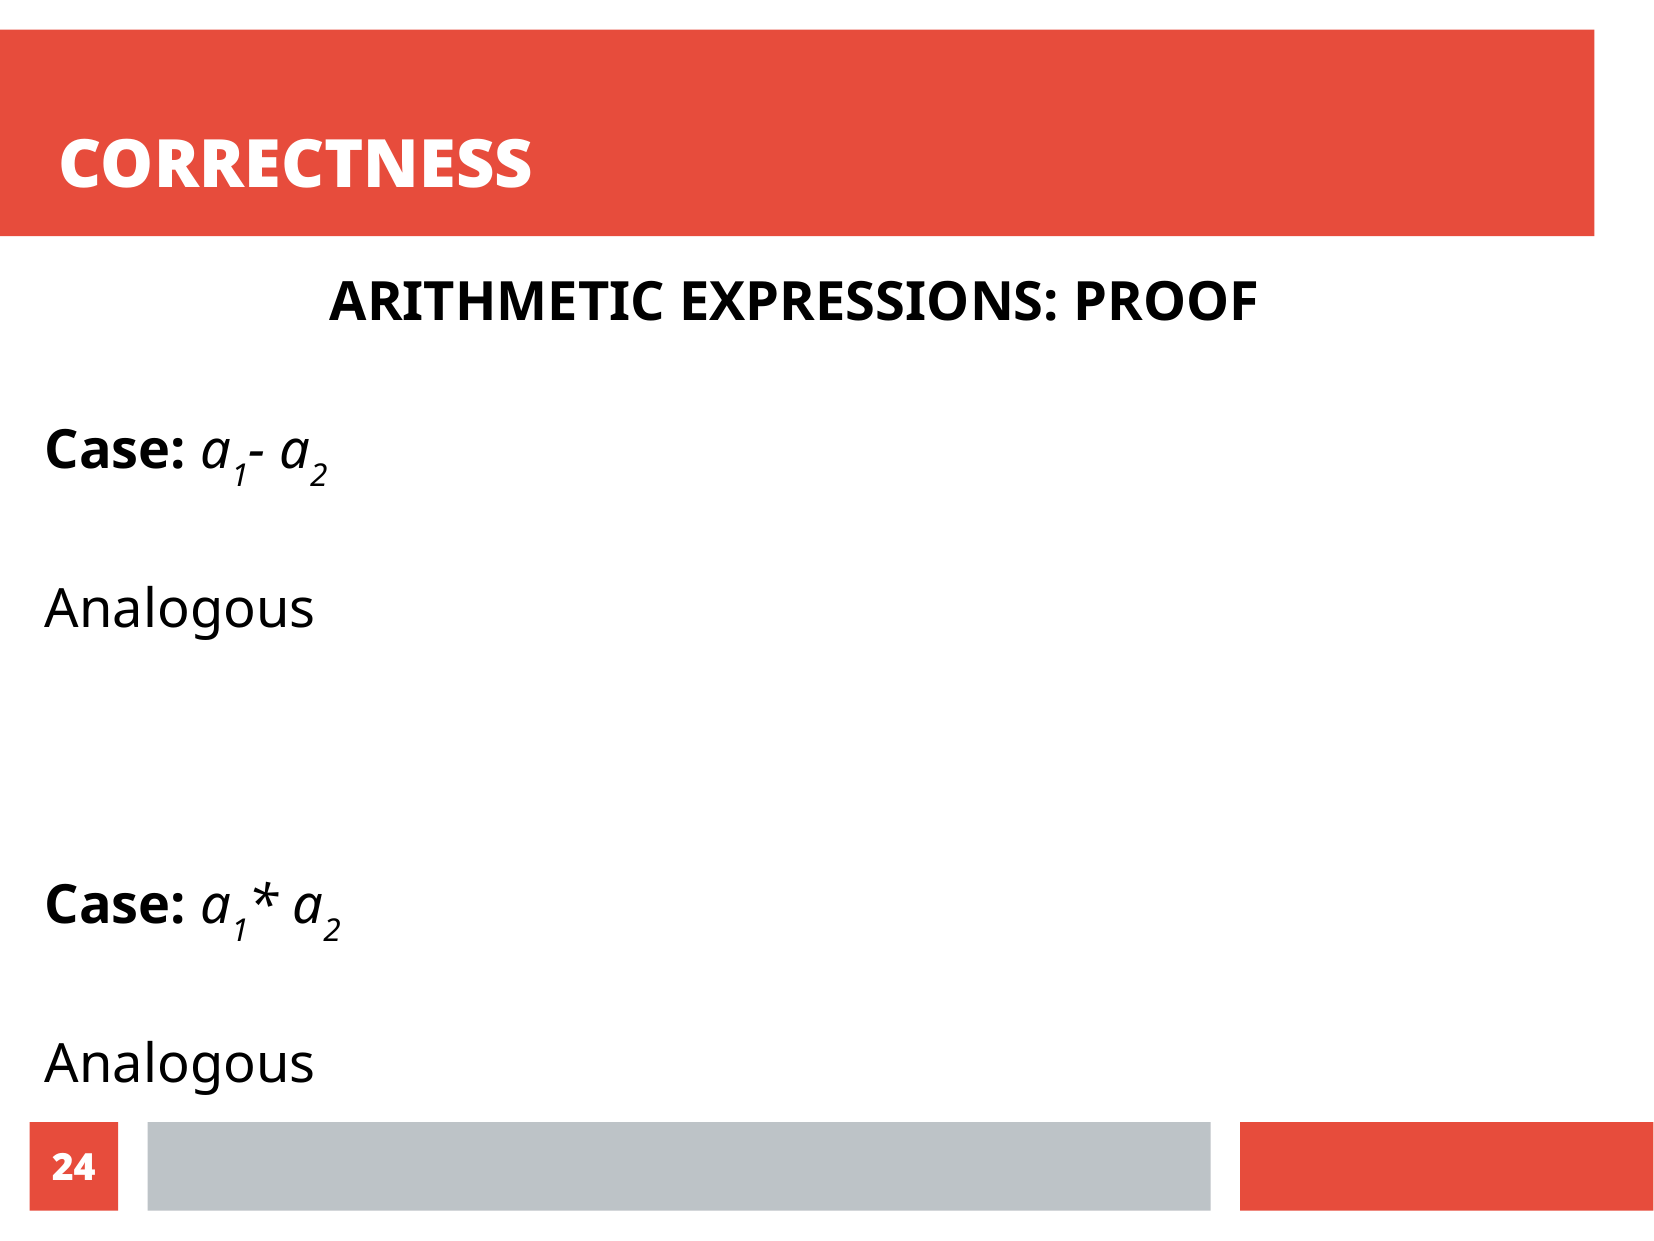

# CORRECTNESS
ARITHMETIC EXPRESSIONS: PROOF
Case: a1- a2
Analogous
Case: a1* a2
Analogous
24